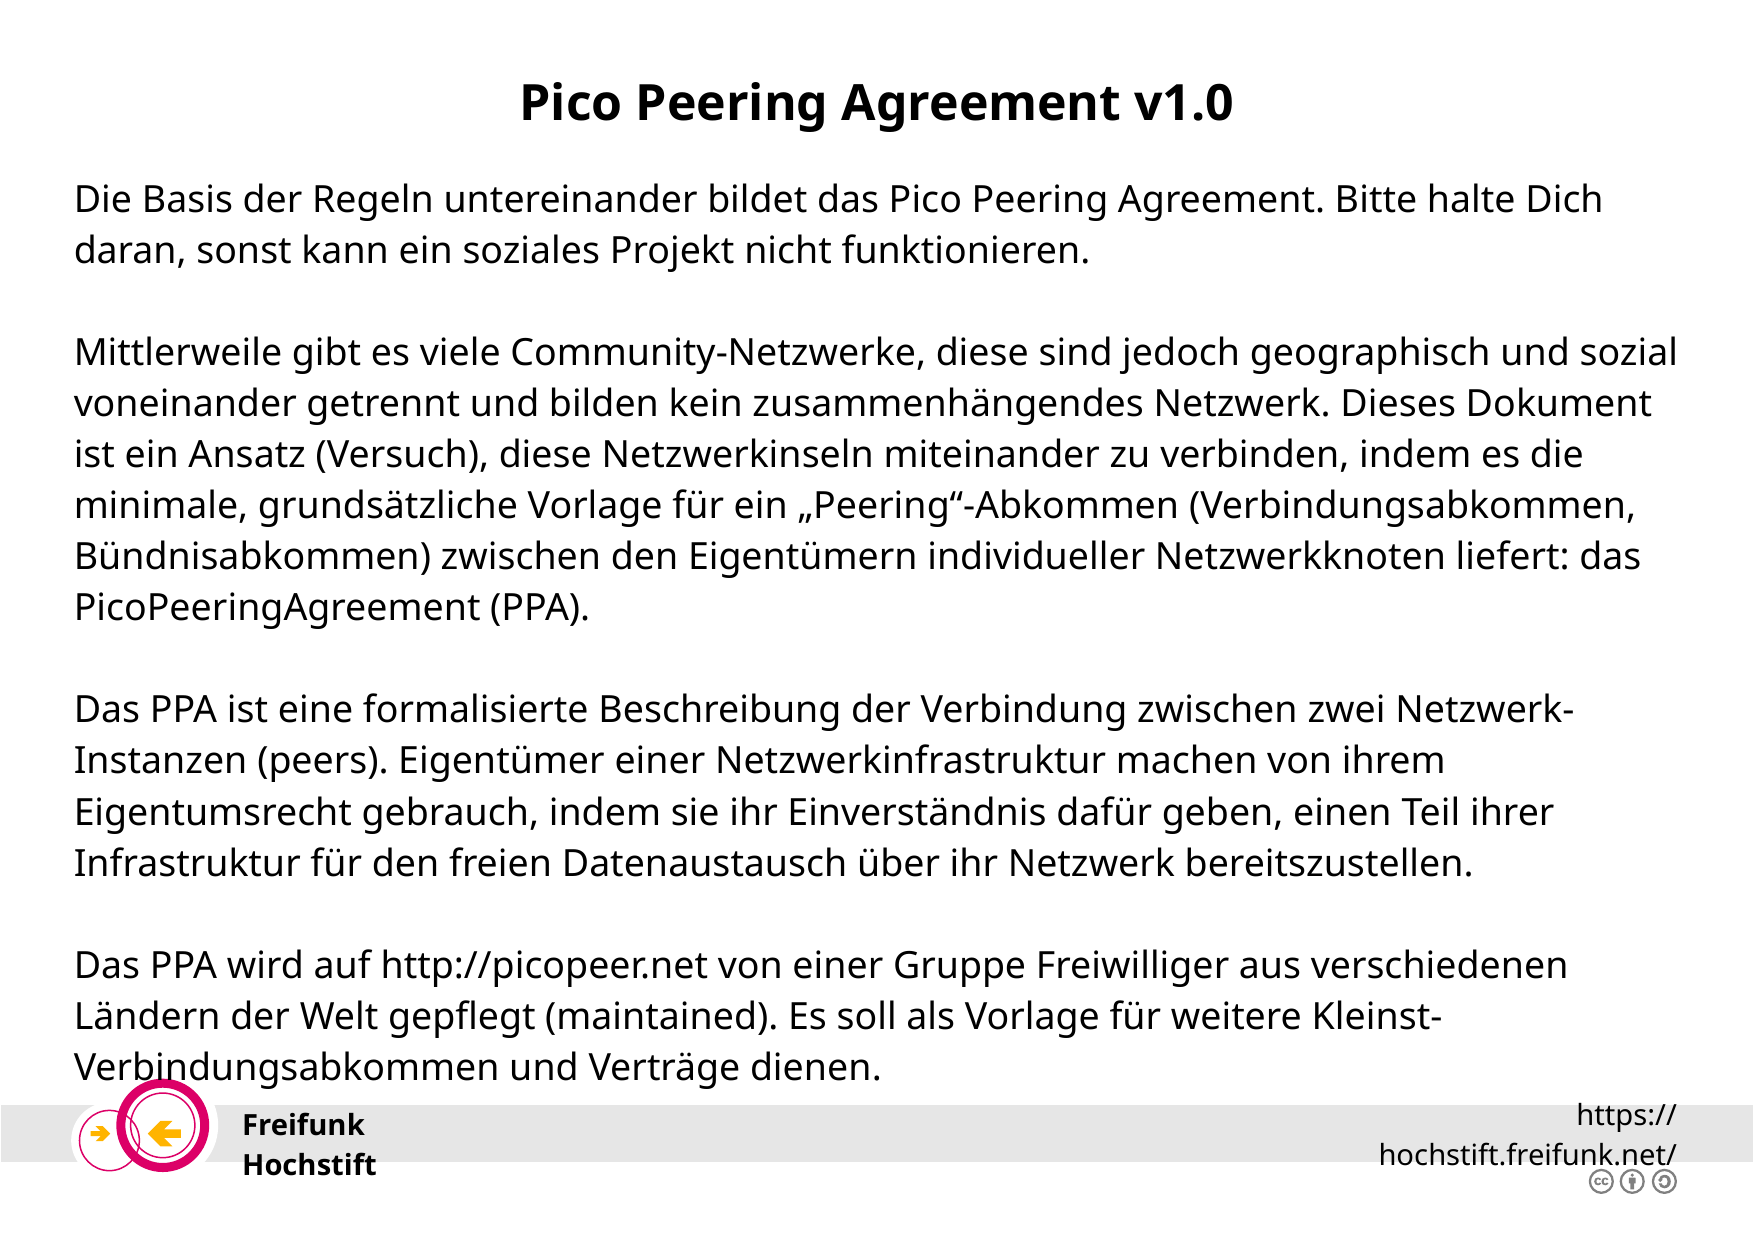

Pico Peering Agreement v1.0
Die Basis der Regeln untereinander bildet das Pico Peering Agreement. Bitte halte Dich daran, sonst kann ein soziales Projekt nicht funktionieren.
Mittlerweile gibt es viele Community-Netzwerke, diese sind jedoch geographisch und sozial voneinander getrennt und bilden kein zusammenhängendes Netzwerk. Dieses Dokument ist ein Ansatz (Versuch), diese Netzwerkinseln miteinander zu verbinden, indem es die minimale, grundsätzliche Vorlage für ein „Peering“-Abkommen (Verbindungsabkommen, Bündnisabkommen) zwischen den Eigentümern individueller Netzwerkknoten liefert: das PicoPeeringAgreement (PPA).
Das PPA ist eine formalisierte Beschreibung der Verbindung zwischen zwei Netzwerk-Instanzen (peers). Eigentümer einer Netzwerkinfrastruktur machen von ihrem Eigentumsrecht gebrauch, indem sie ihr Einverständnis dafür geben, einen Teil ihrer Infrastruktur für den freien Datenaustausch über ihr Netzwerk bereitszustellen.
Das PPA wird auf http://picopeer.net von einer Gruppe Freiwilliger aus verschiedenen Ländern der Welt gepflegt (maintained). Es soll als Vorlage für weitere Kleinst-Verbindungsabkommen und Verträge dienen.
Freifunk Hochstift
https://hochstift.freifunk.net/